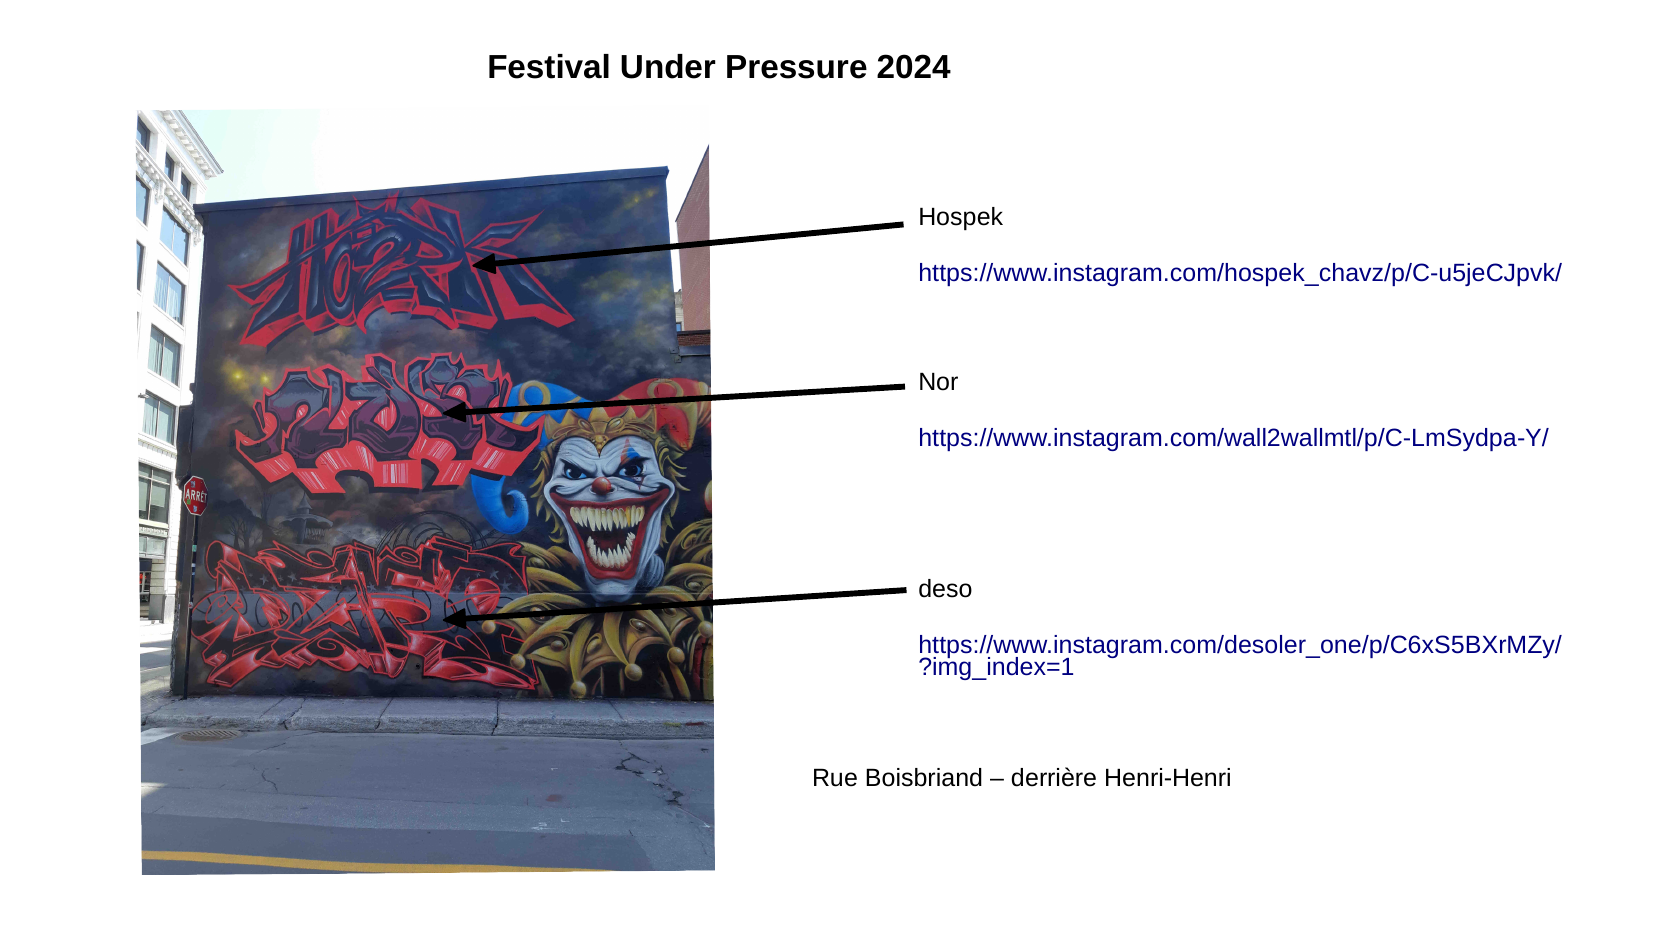

Festival Under Pressure 2024
Hospek
https://www.instagram.com/hospek_chavz/p/C-u5jeCJpvk/
Nor
https://www.instagram.com/wall2wallmtl/p/C-LmSydpa-Y/
deso
https://www.instagram.com/desoler_one/p/C6xS5BXrMZy/?img_index=1
Rue Boisbriand – derrière Henri-Henri